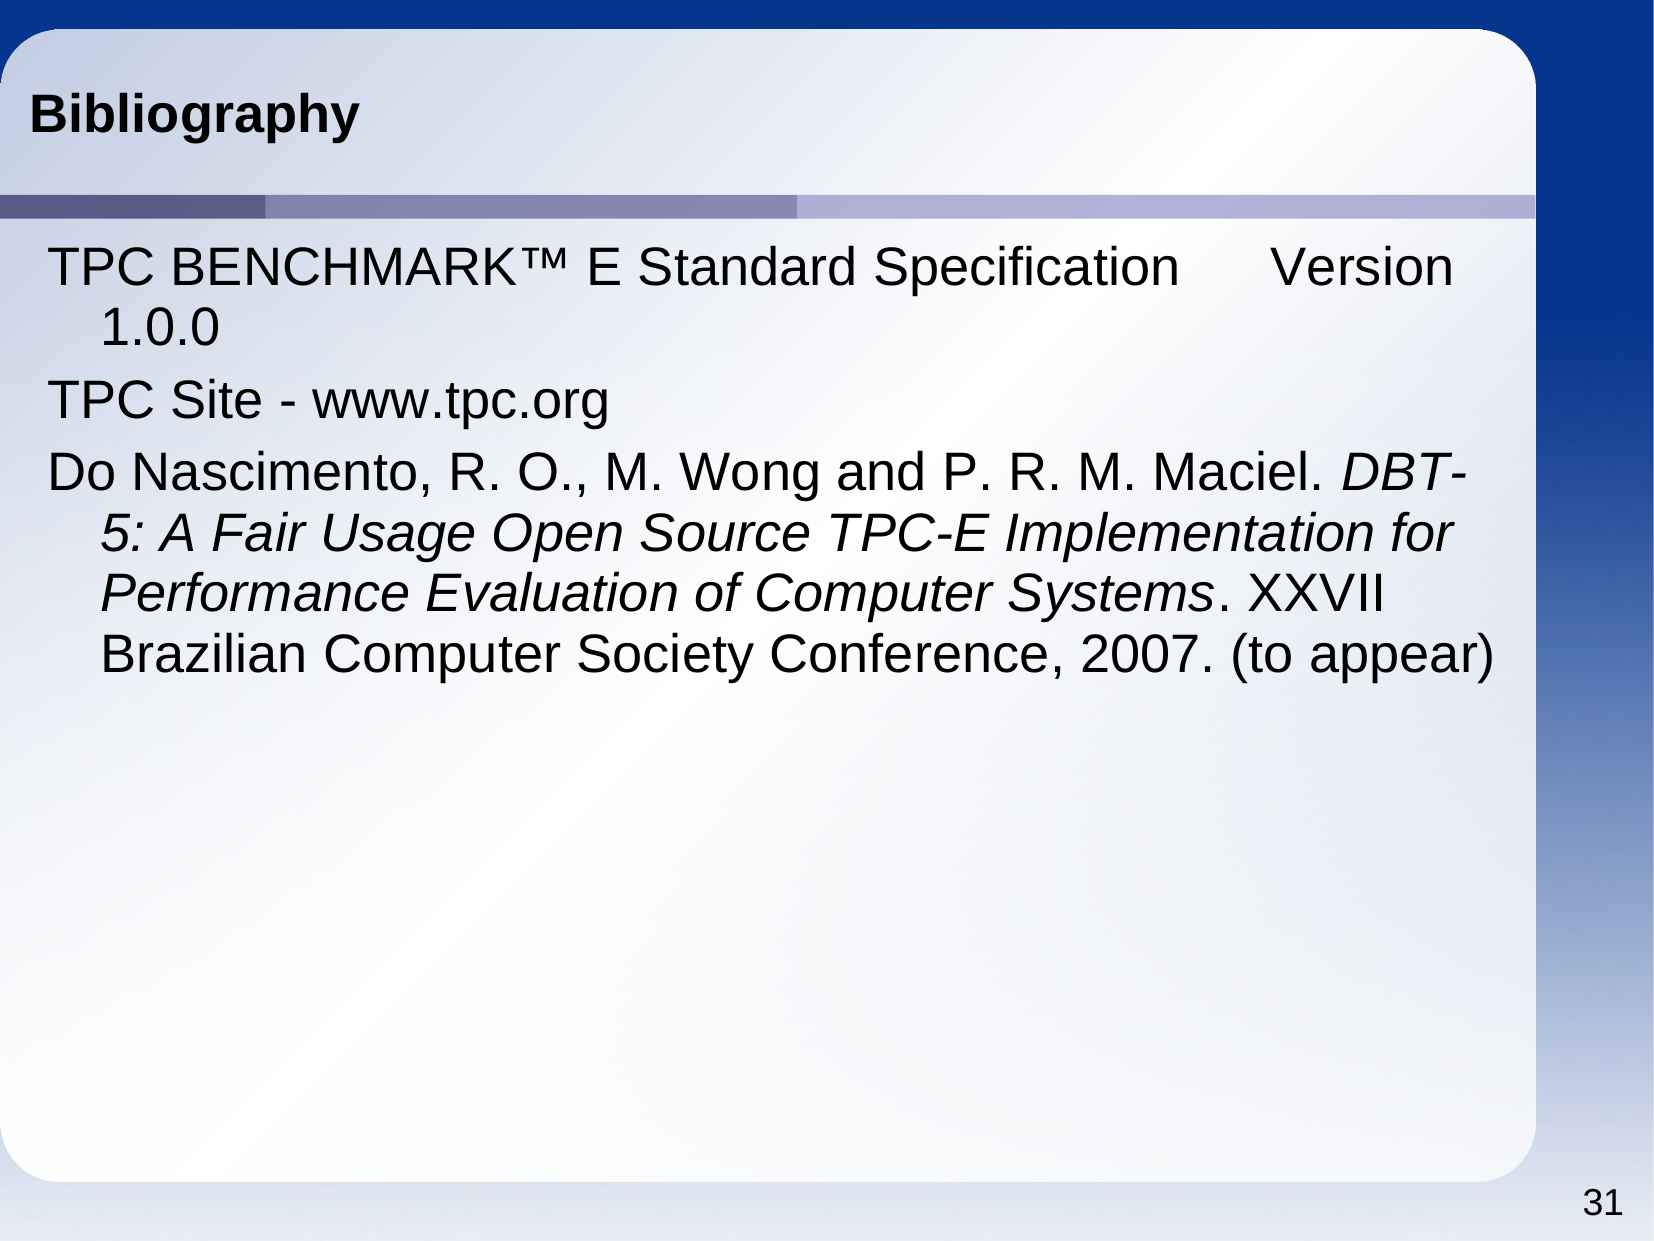

# Bibliography
TPC BENCHMARK™ E Standard Specification Version 1.0.0
TPC Site - www.tpc.org
Do Nascimento, R. O., M. Wong and P. R. M. Maciel. DBT-5: A Fair Usage Open Source TPC-E Implementation for Performance Evaluation of Computer Systems. XXVII Brazilian Computer Society Conference, 2007. (to appear)
31